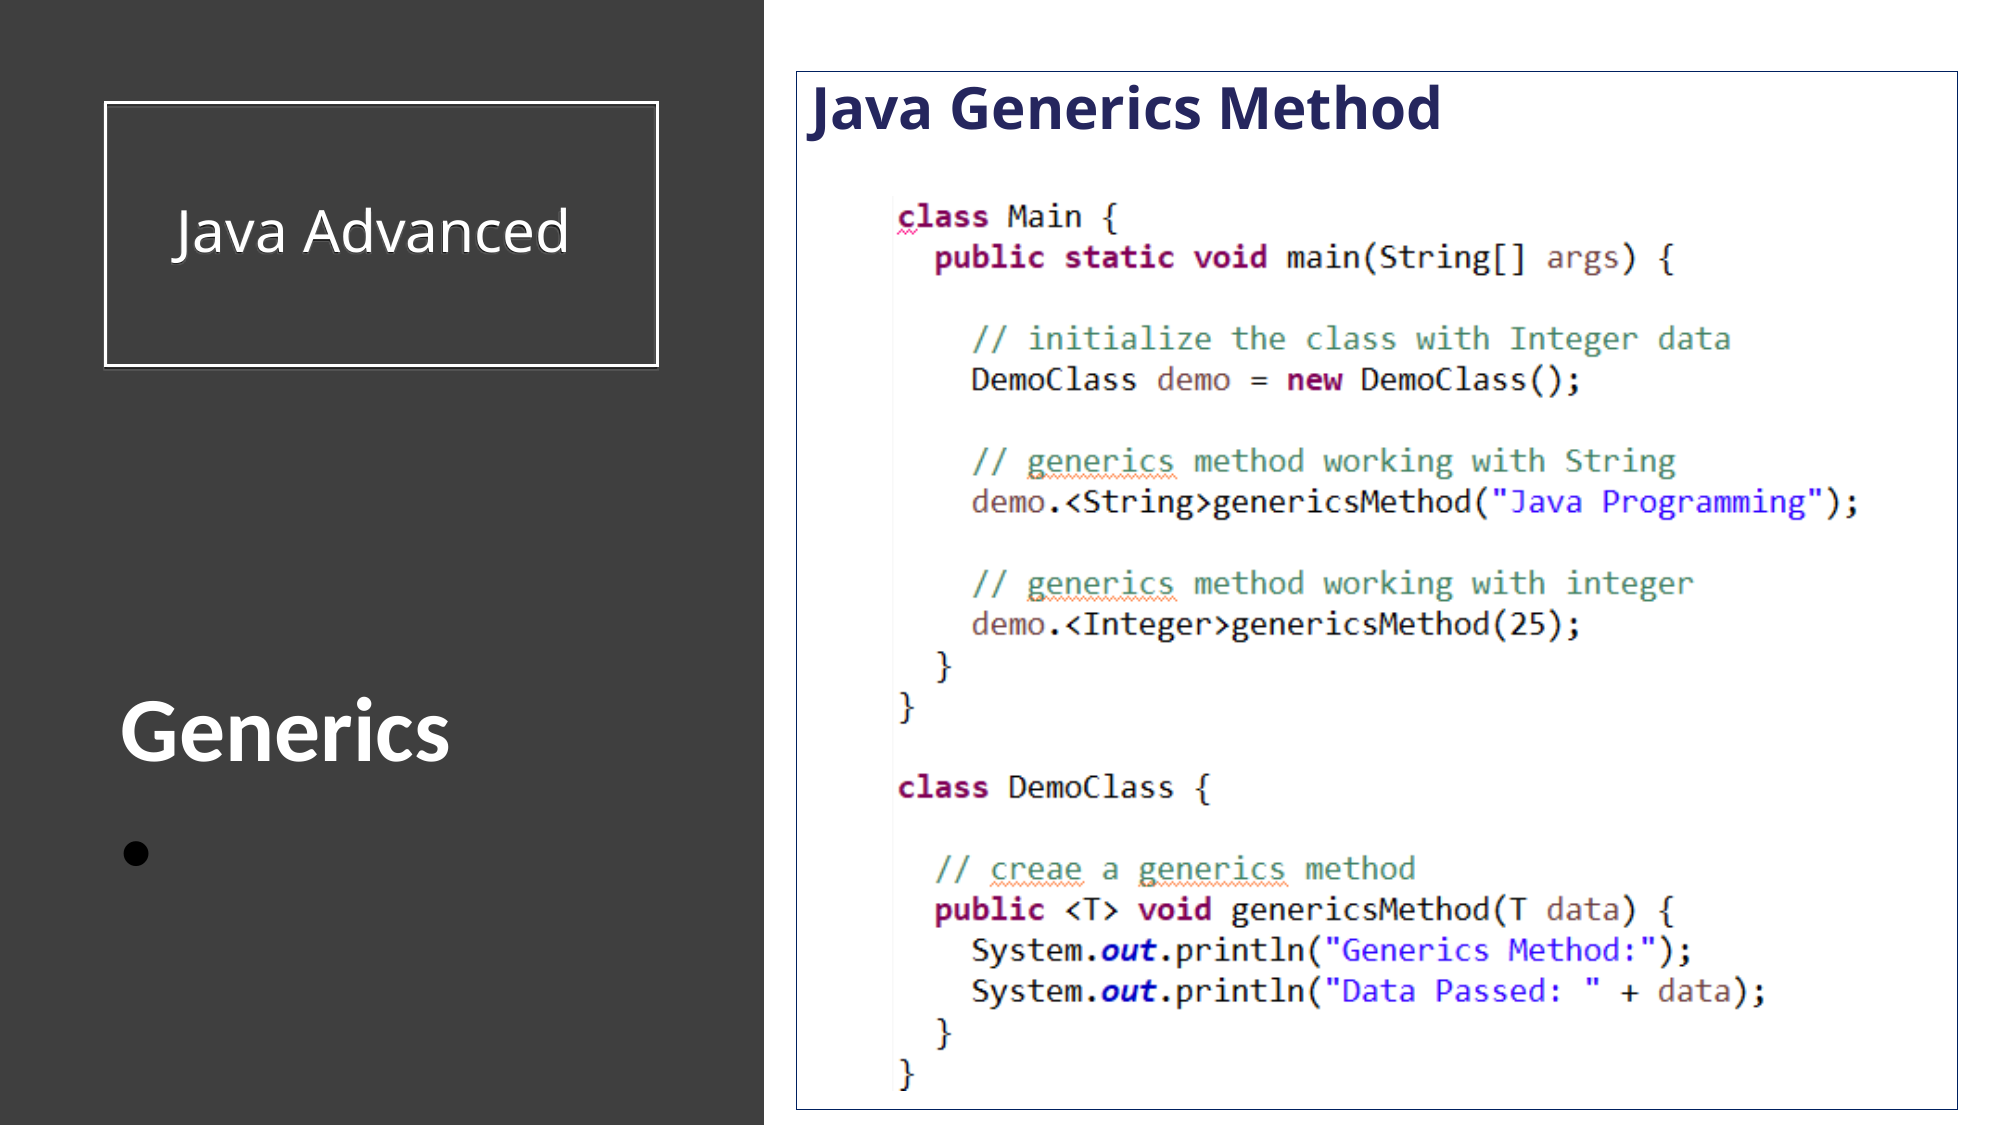

Java Generics Method
# Java Advanced
Generics